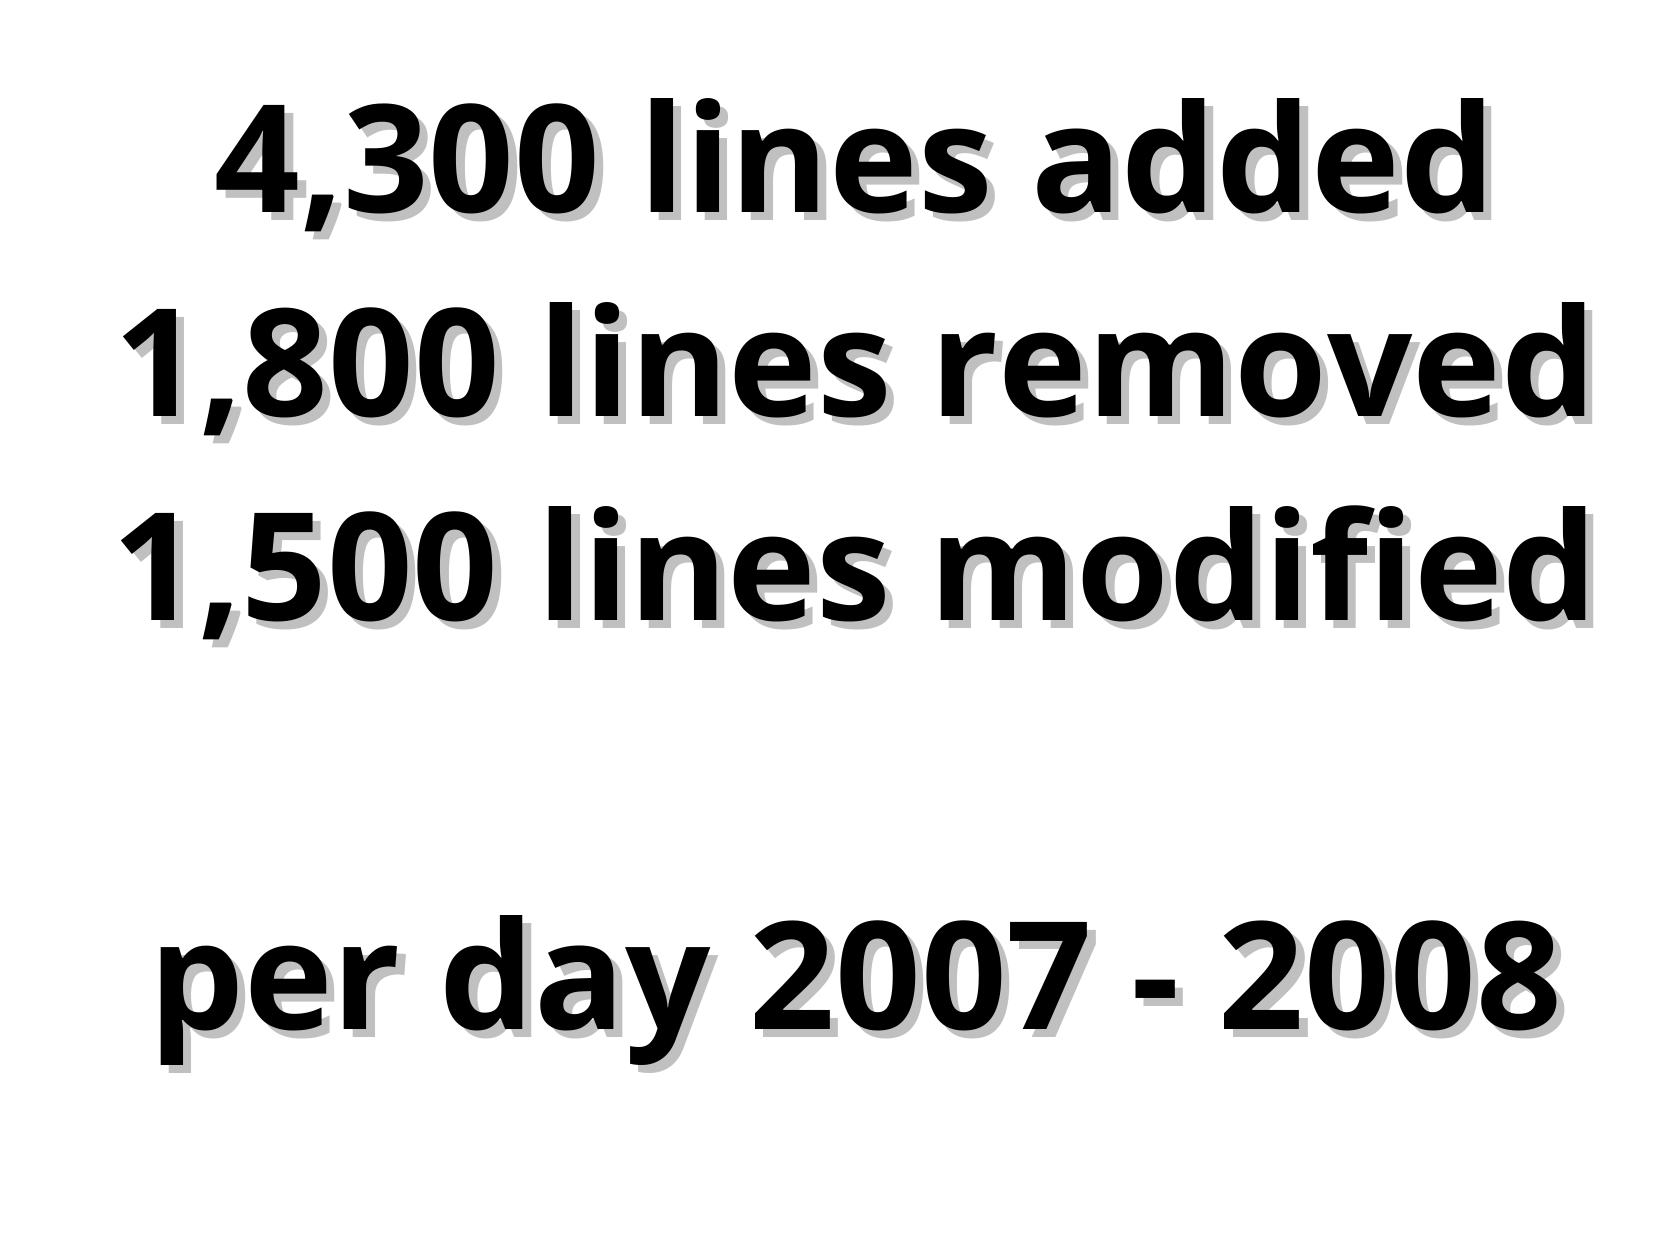

4,300 lines added
1,800 lines removed
1,500 lines modified
per day 2007 - 2008
2.6.20 to 2.6.24-rc8